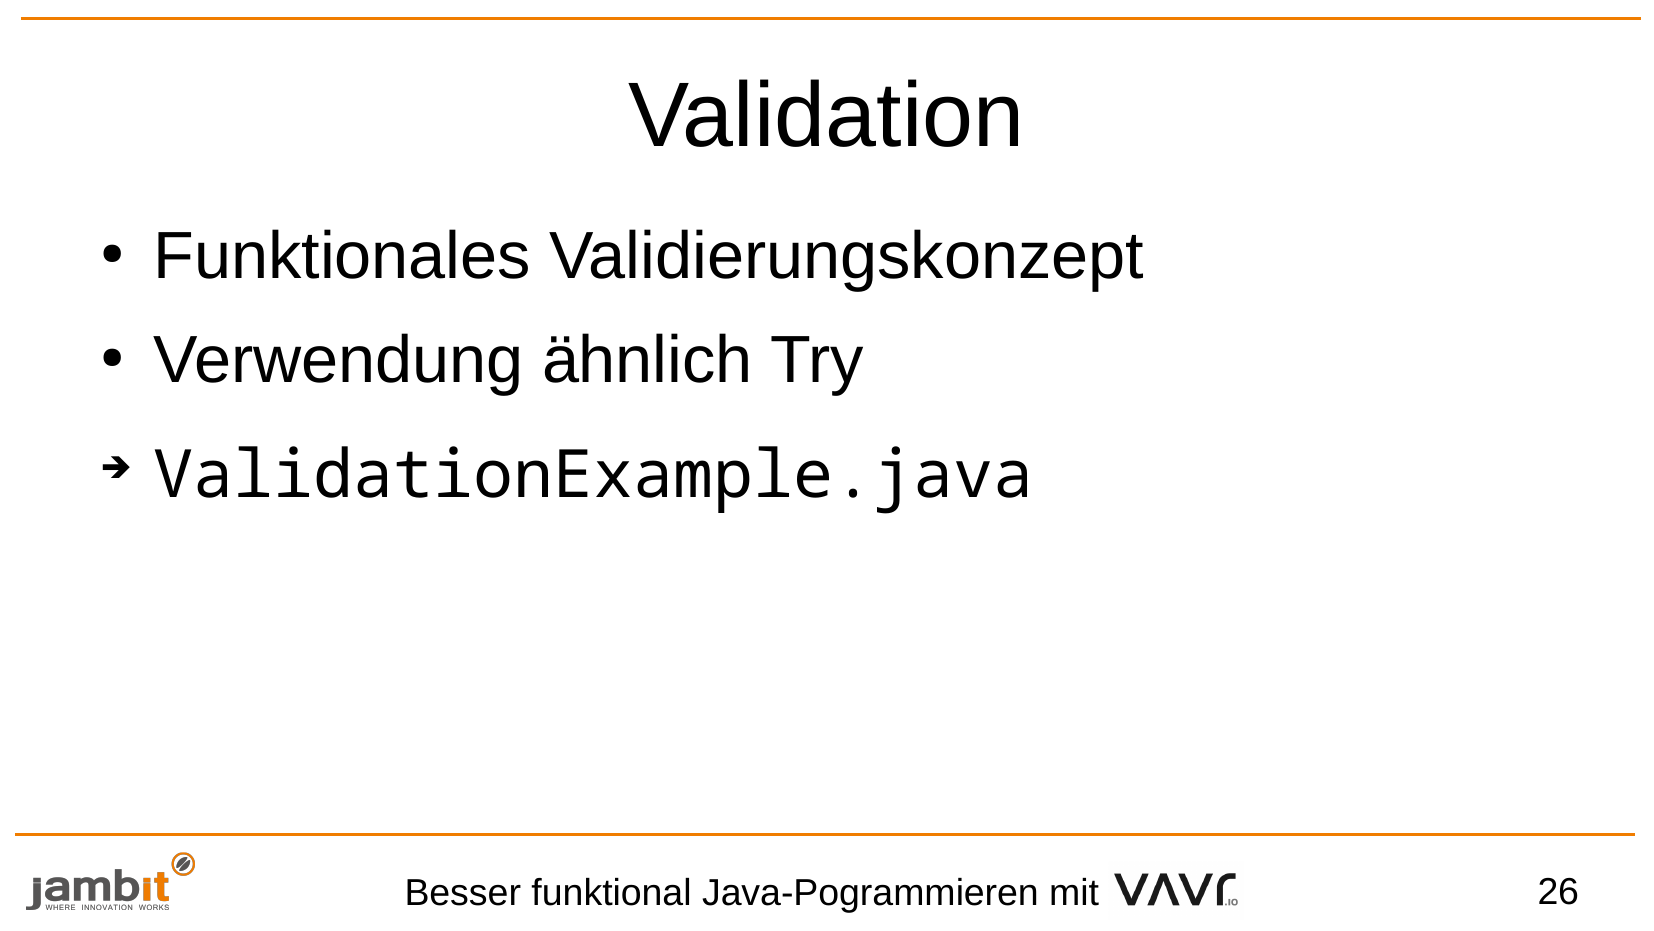

# Validation
Funktionales Validierungskonzept
Verwendung ähnlich Try
ValidationExample.java